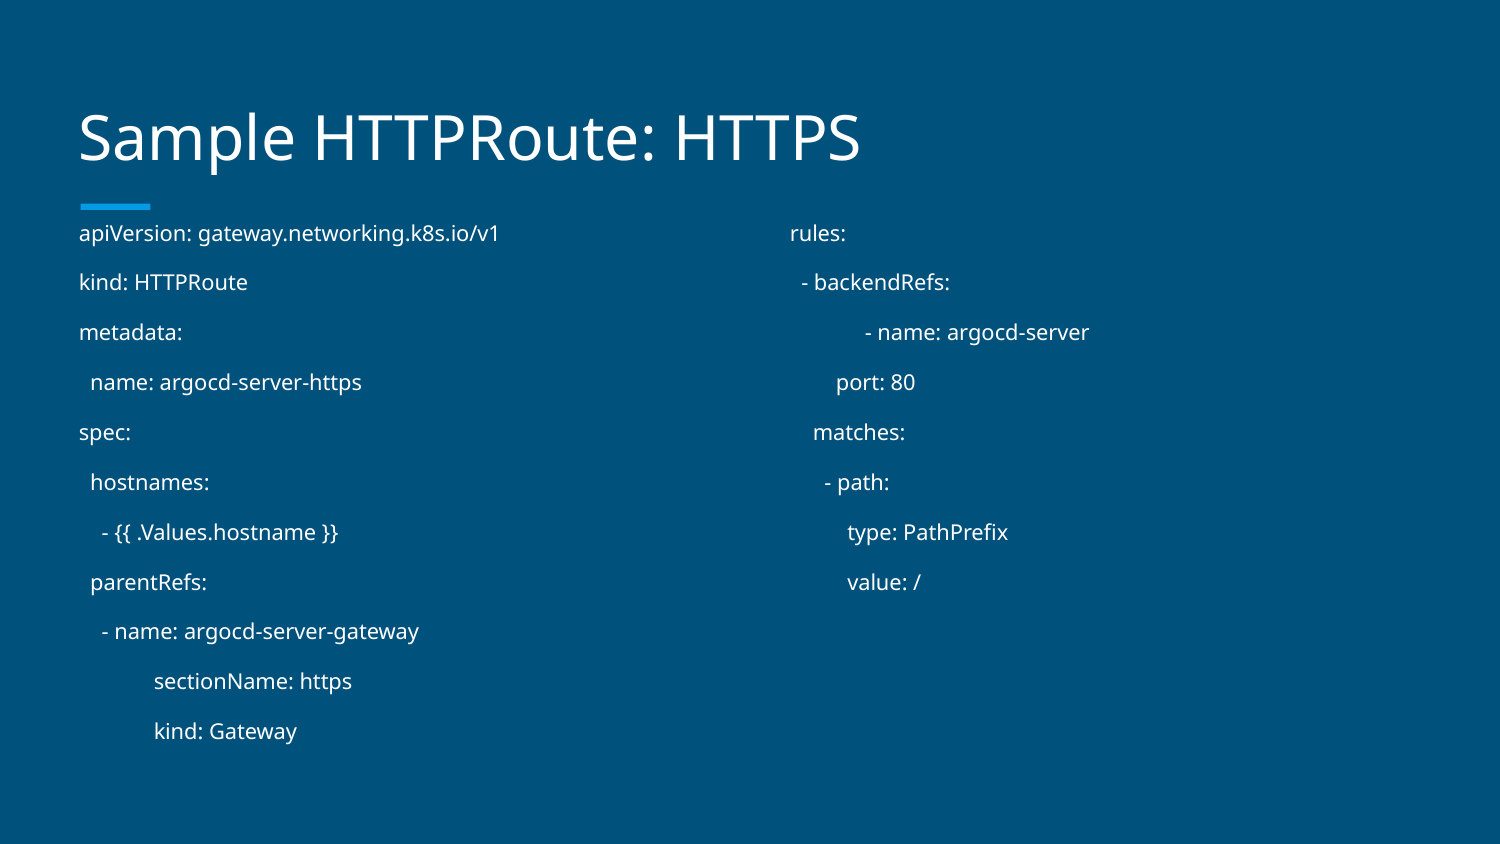

# Sample HTTPRoute: HTTPS
apiVersion: gateway.networking.k8s.io/v1
kind: HTTPRoute
metadata:
 name: argocd-server-https
spec:
 hostnames:
 - {{ .Values.hostname }}
 parentRefs:
 - name: argocd-server-gateway
 	sectionName: https
 	kind: Gateway
 rules:
 - backendRefs:
 	 - name: argocd-server
 port: 80
 matches:
 - path:
 type: PathPrefix
 value: /